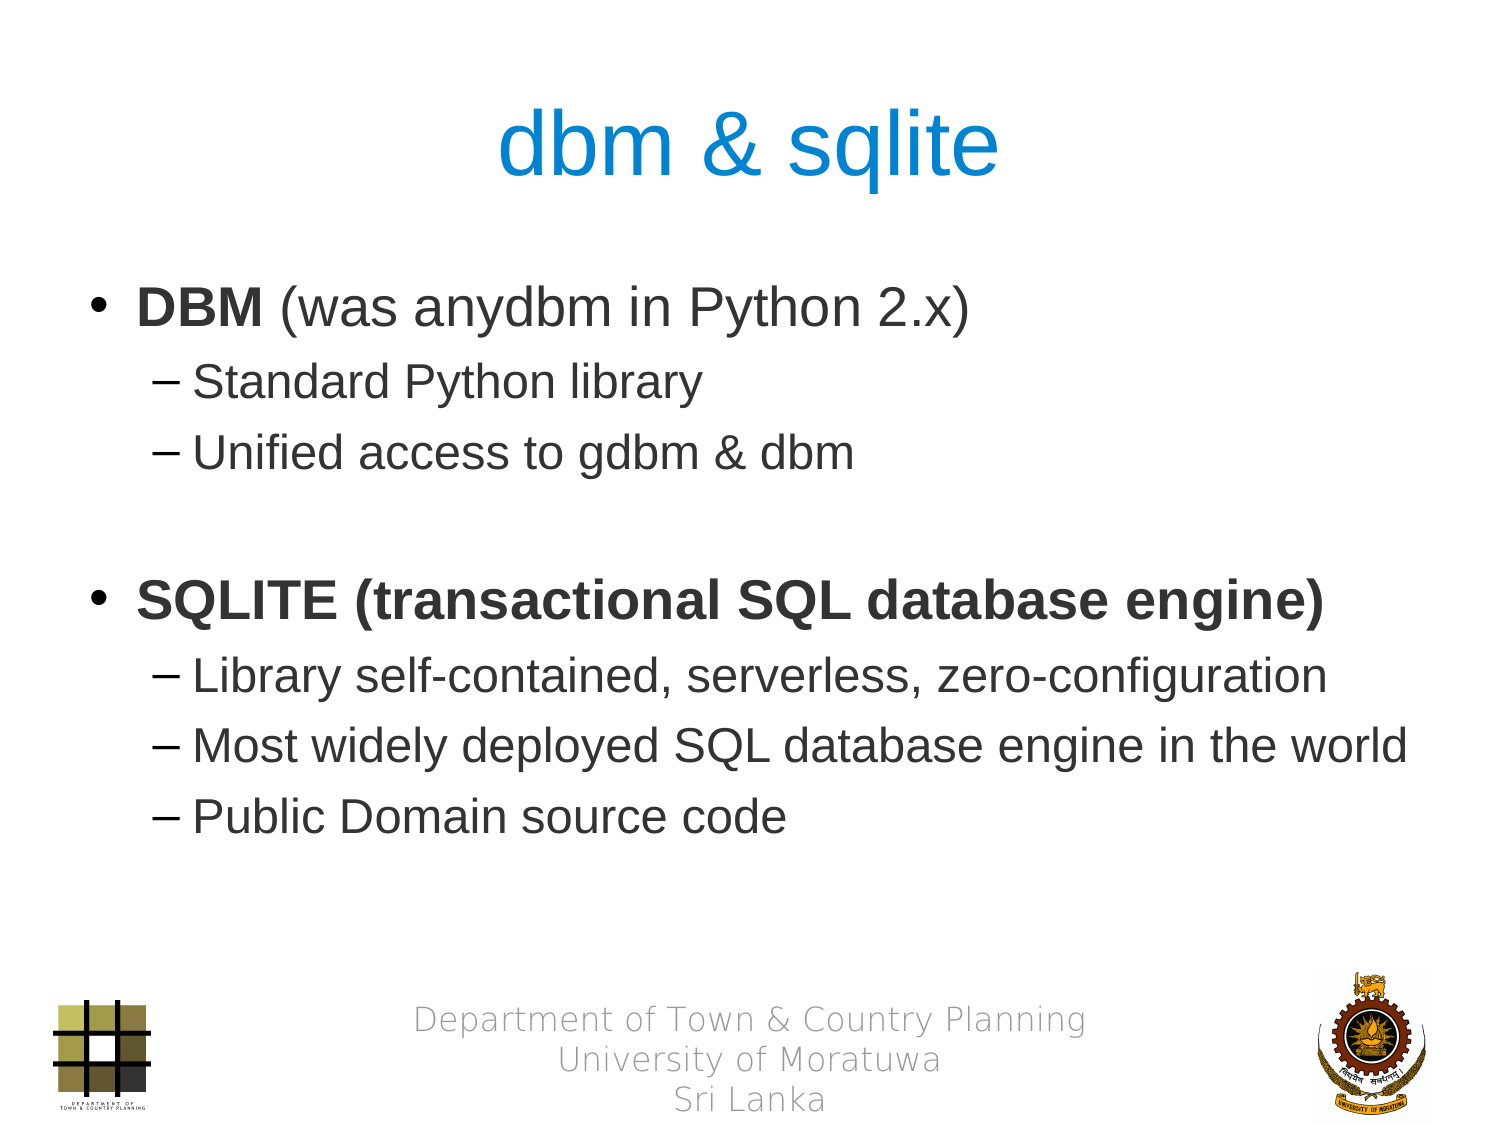

# dbm & sqlite
DBM (was anydbm in Python 2.x)
Standard Python library
Unified access to gdbm & dbm
SQLITE (transactional SQL database engine)
Library self-contained, serverless, zero-configuration
Most widely deployed SQL database engine in the world
Public Domain source code